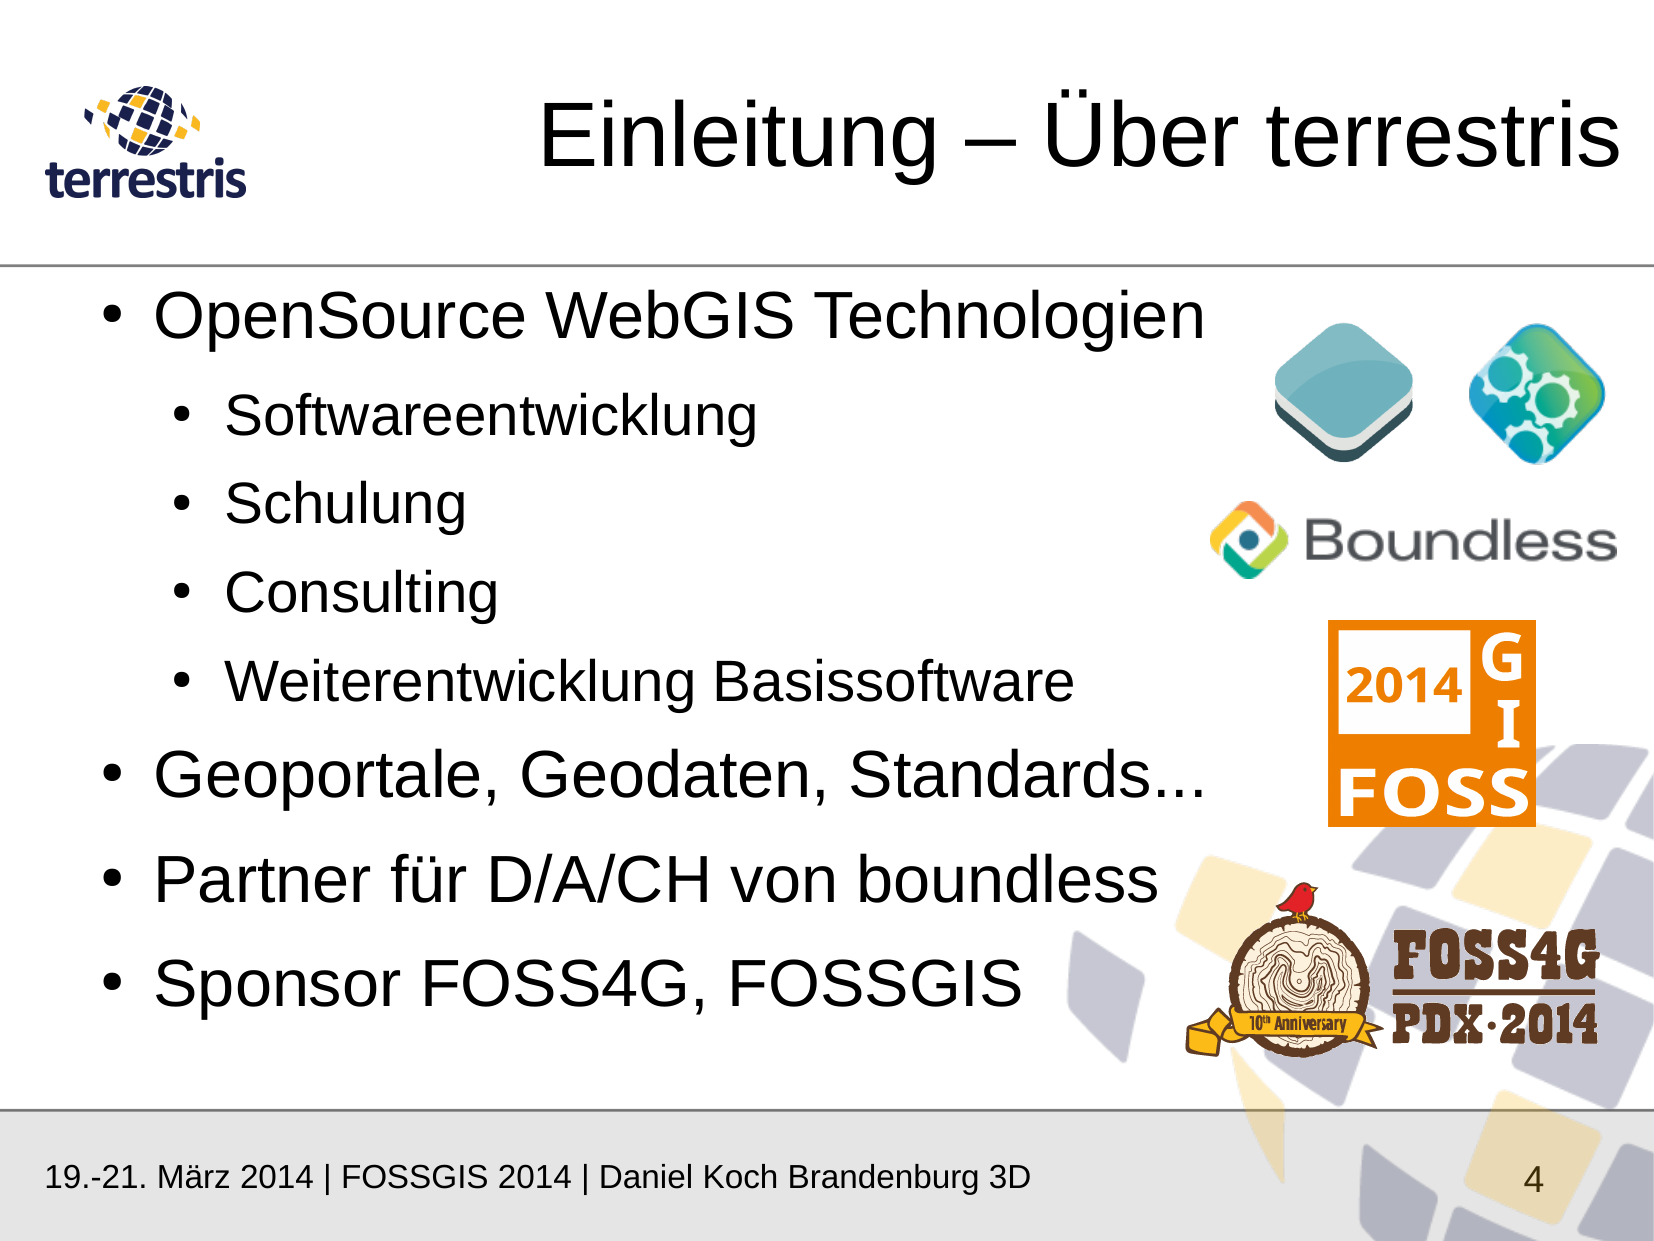

# Einleitung – Über terrestris
OpenSource WebGIS Technologien
Softwareentwicklung
Schulung
Consulting
Weiterentwicklung Basissoftware
Geoportale, Geodaten, Standards...
Partner für D/A/CH von boundless
Sponsor FOSS4G, FOSSGIS